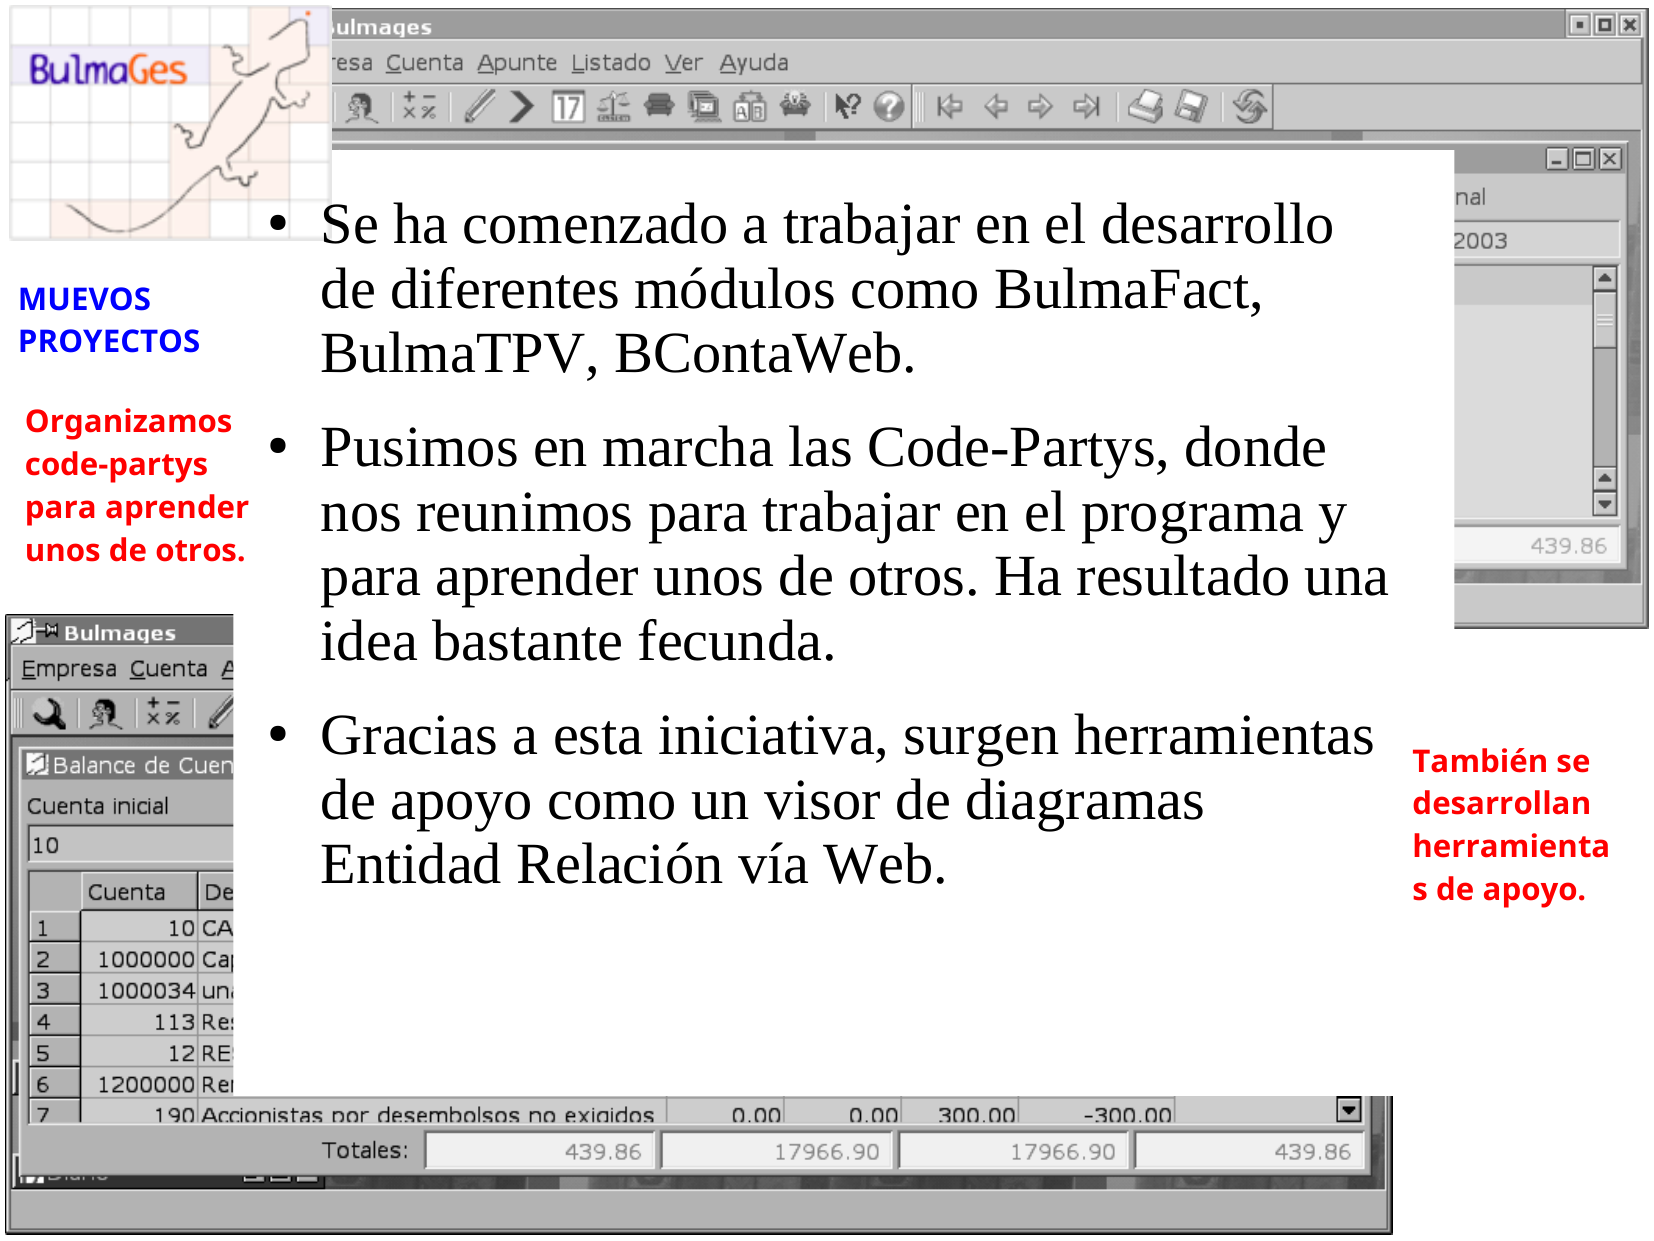

# Historia del Proyecto
Presentación
Se ha comenzado a trabajar en el desarrollo de diferentes módulos como BulmaFact, BulmaTPV, BContaWeb.
Pusimos en marcha las Code-Partys, donde nos reunimos para trabajar en el programa y para aprender unos de otros. Ha resultado una idea bastante fecunda.
Gracias a esta iniciativa, surgen herramientas de apoyo como un visor de diagramas Entidad Relación vía Web.
MUEVOS PROYECTOS
Organizamos code-partys para aprender unos de otros.
También se desarrollan herramientas de apoyo.